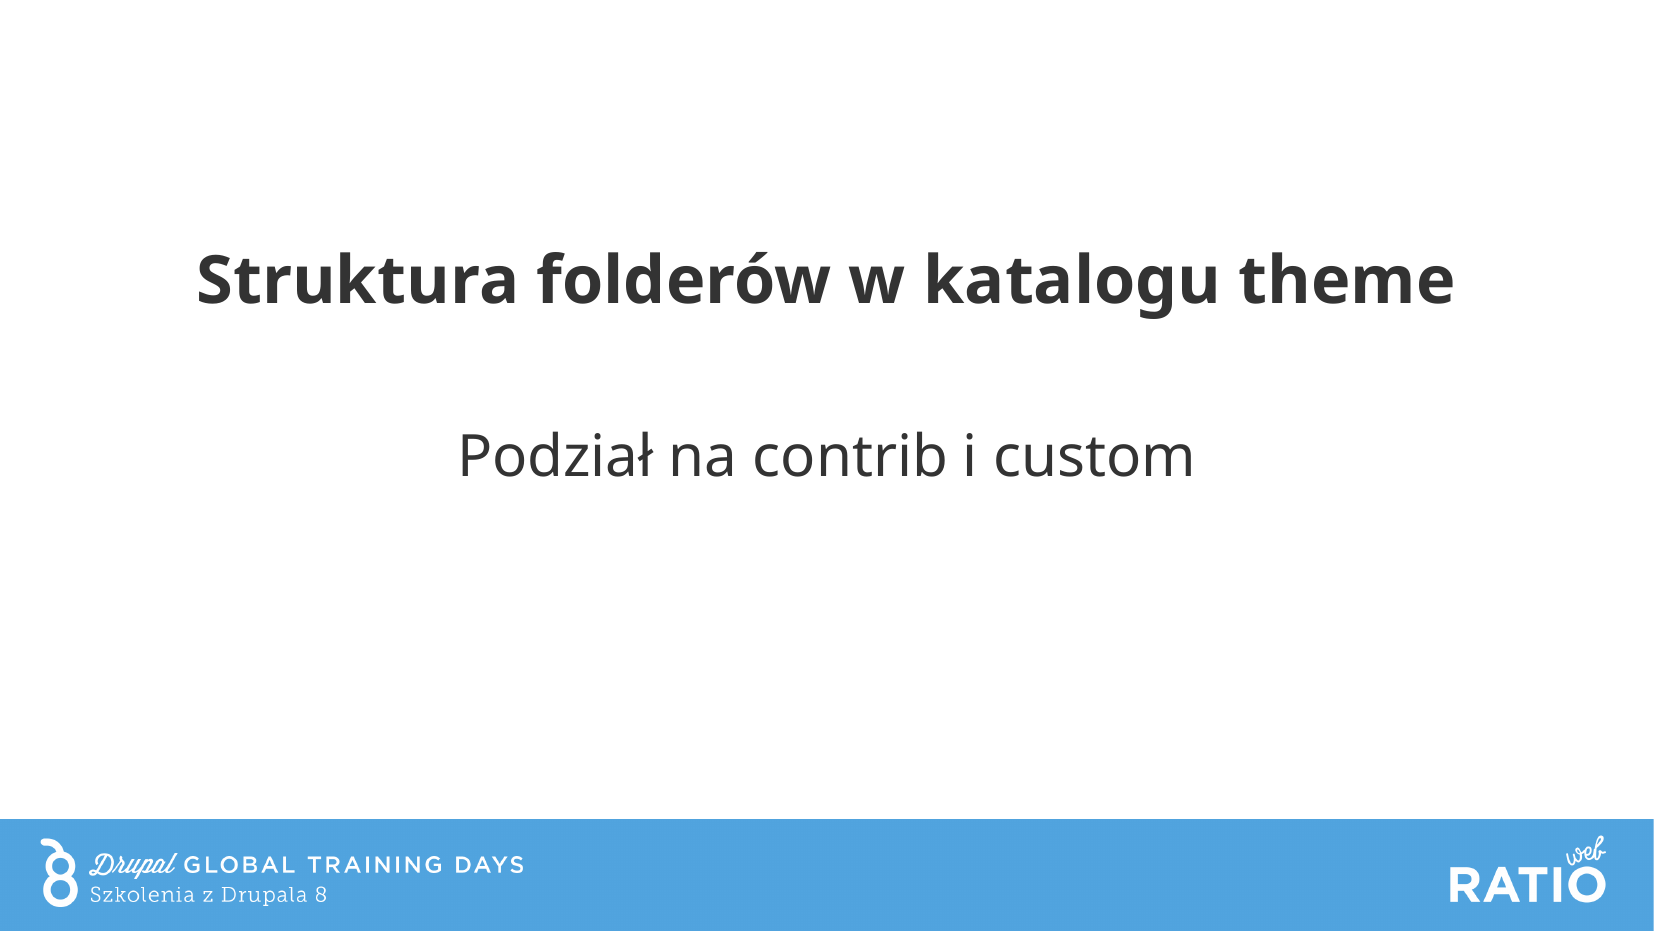

# Struktura folderów w katalogu theme
Podział na contrib i custom